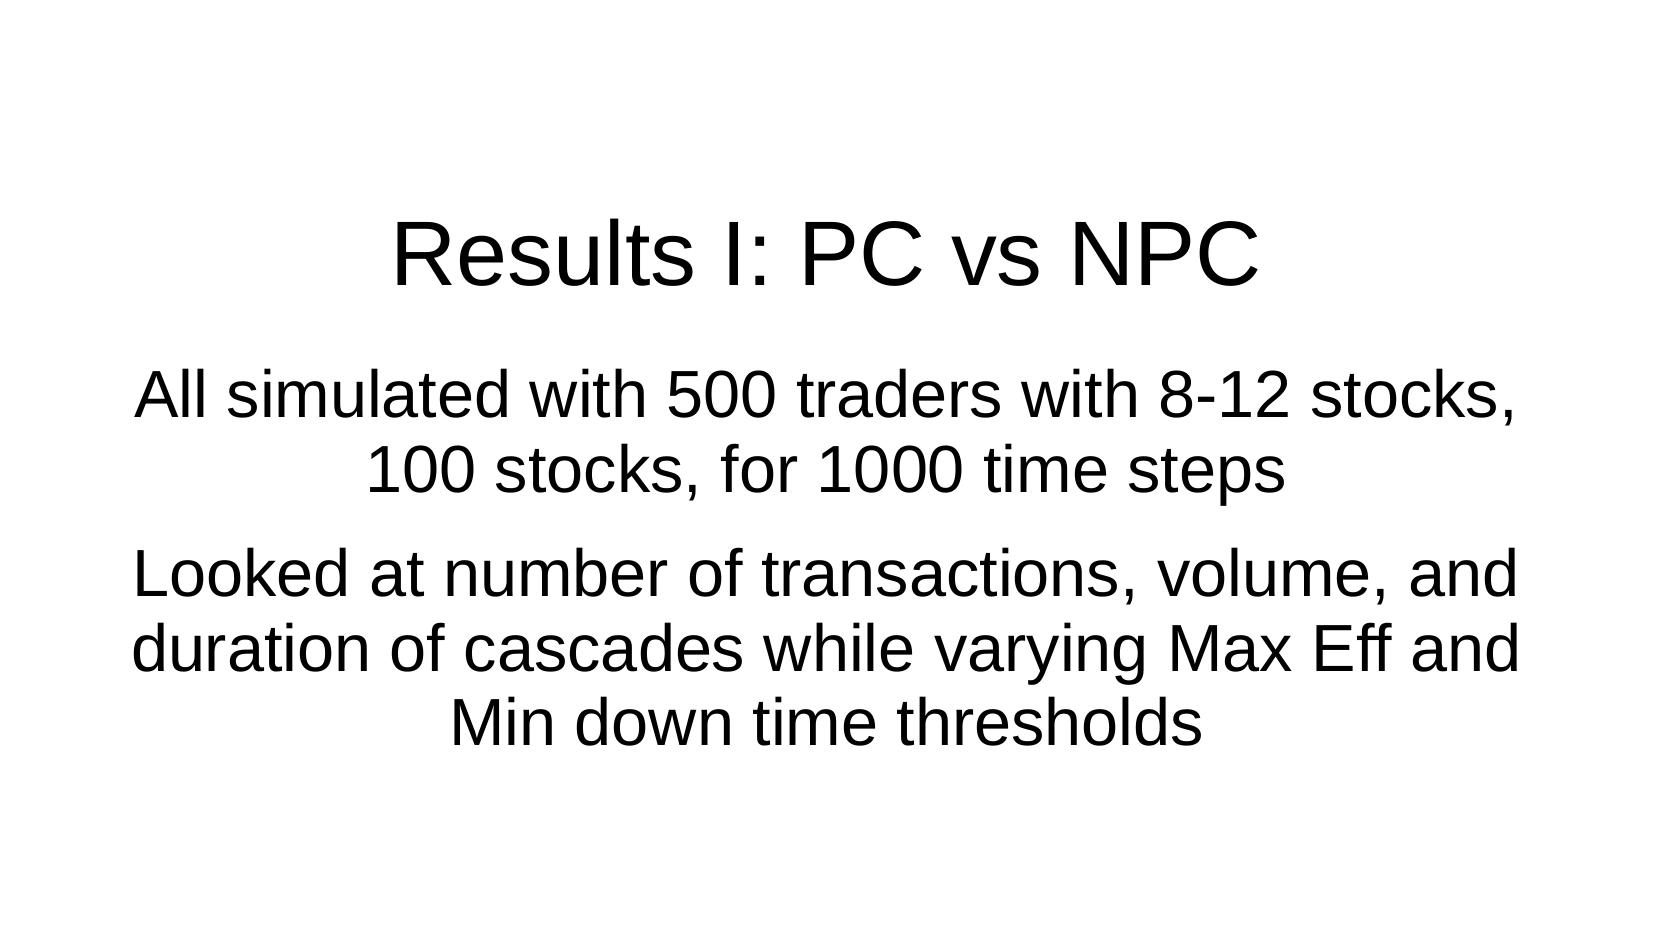

# Results I: PC vs NPC
All simulated with 500 traders with 8-12 stocks, 100 stocks, for 1000 time steps
Looked at number of transactions, volume, and duration of cascades while varying Max Eff and Min down time thresholds